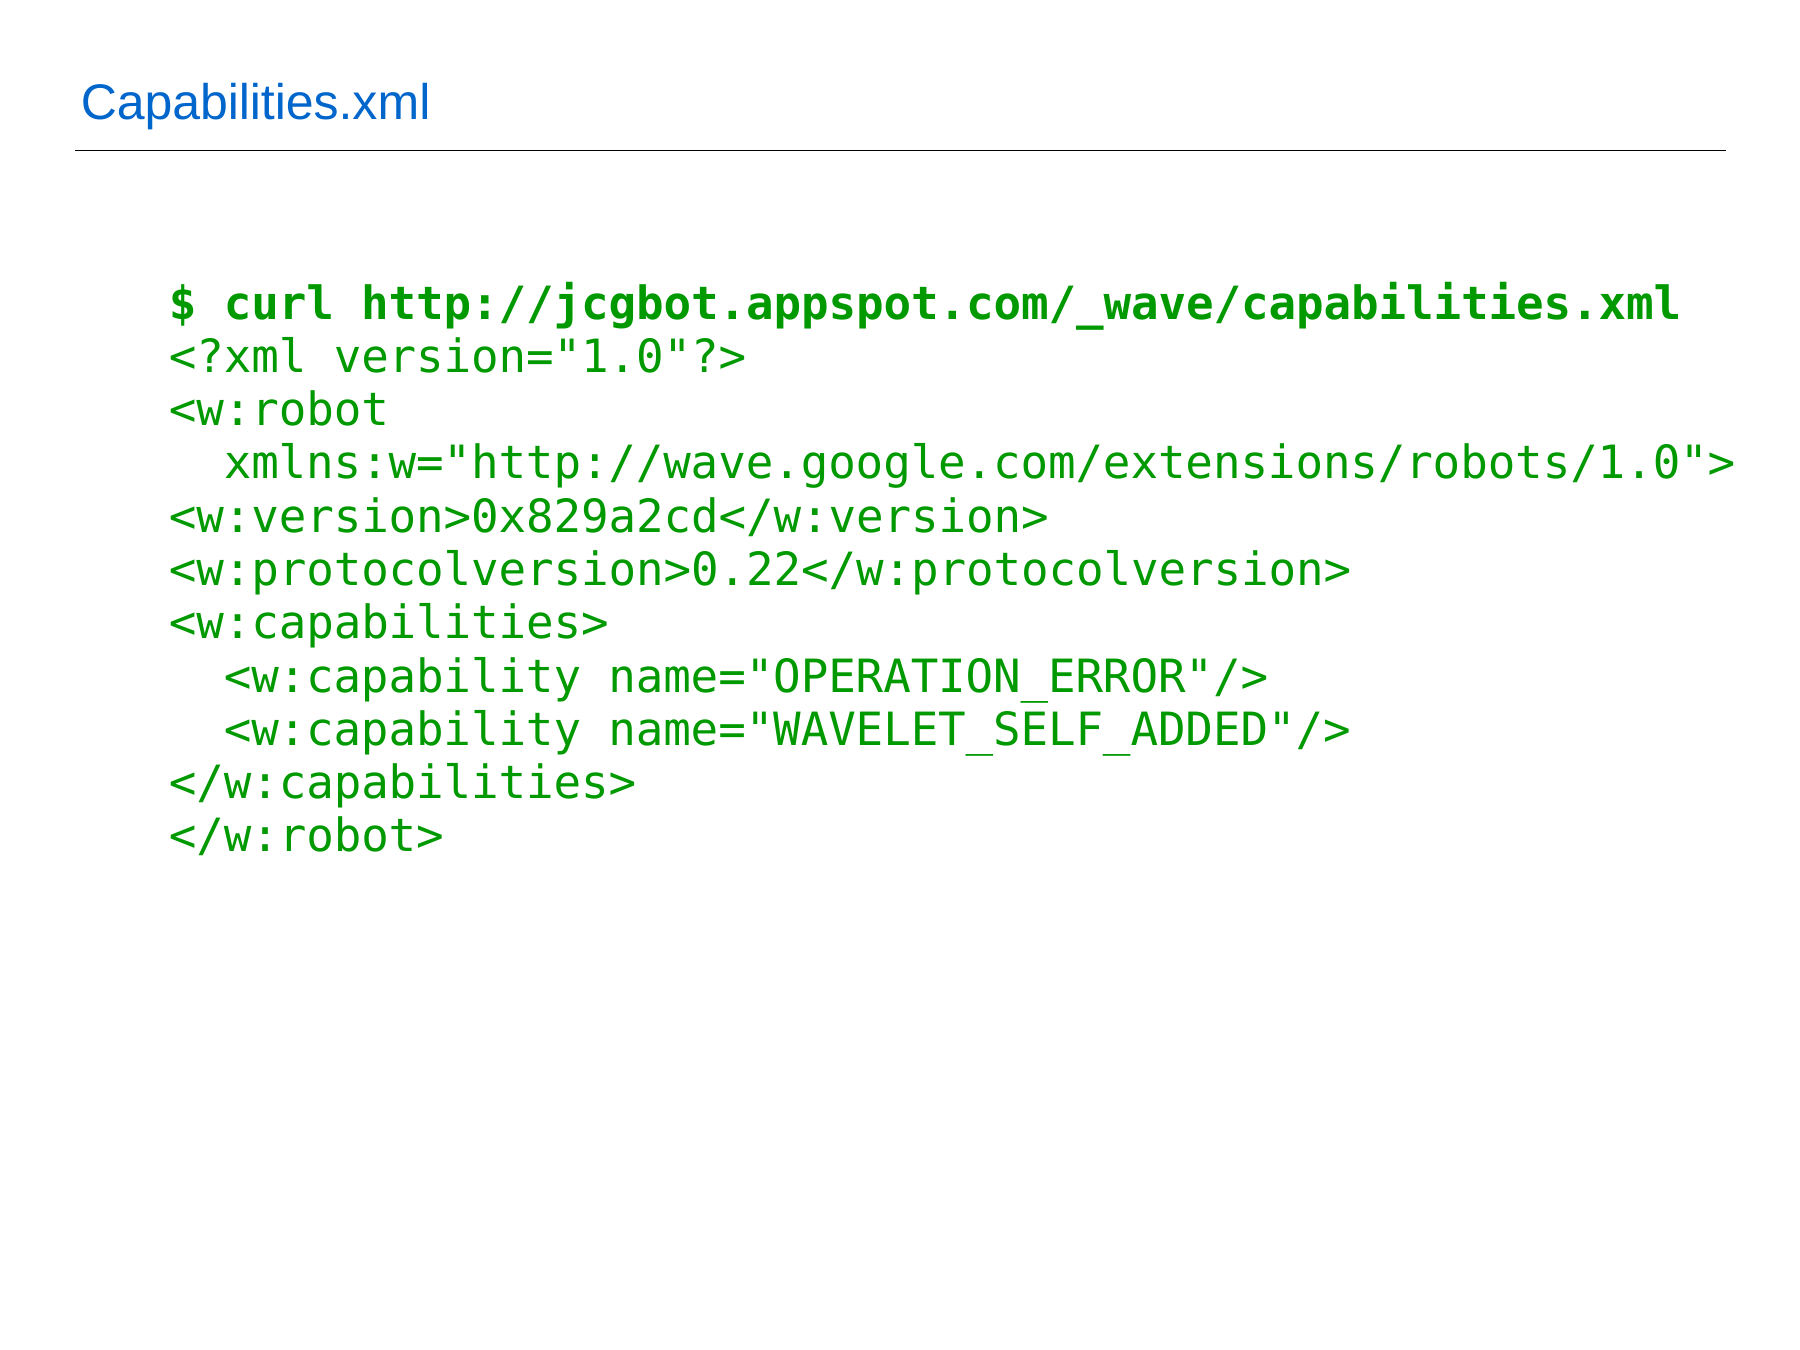

# Capabilities.xml
$ curl http://jcgbot.appspot.com/_wave/capabilities.xml
<?xml version="1.0"?>
<w:robot
 xmlns:w="http://wave.google.com/extensions/robots/1.0">
<w:version>0x829a2cd</w:version>
<w:protocolversion>0.22</w:protocolversion>
<w:capabilities>
 <w:capability name="OPERATION_ERROR"/>
 <w:capability name="WAVELET_SELF_ADDED"/>
</w:capabilities>
</w:robot>